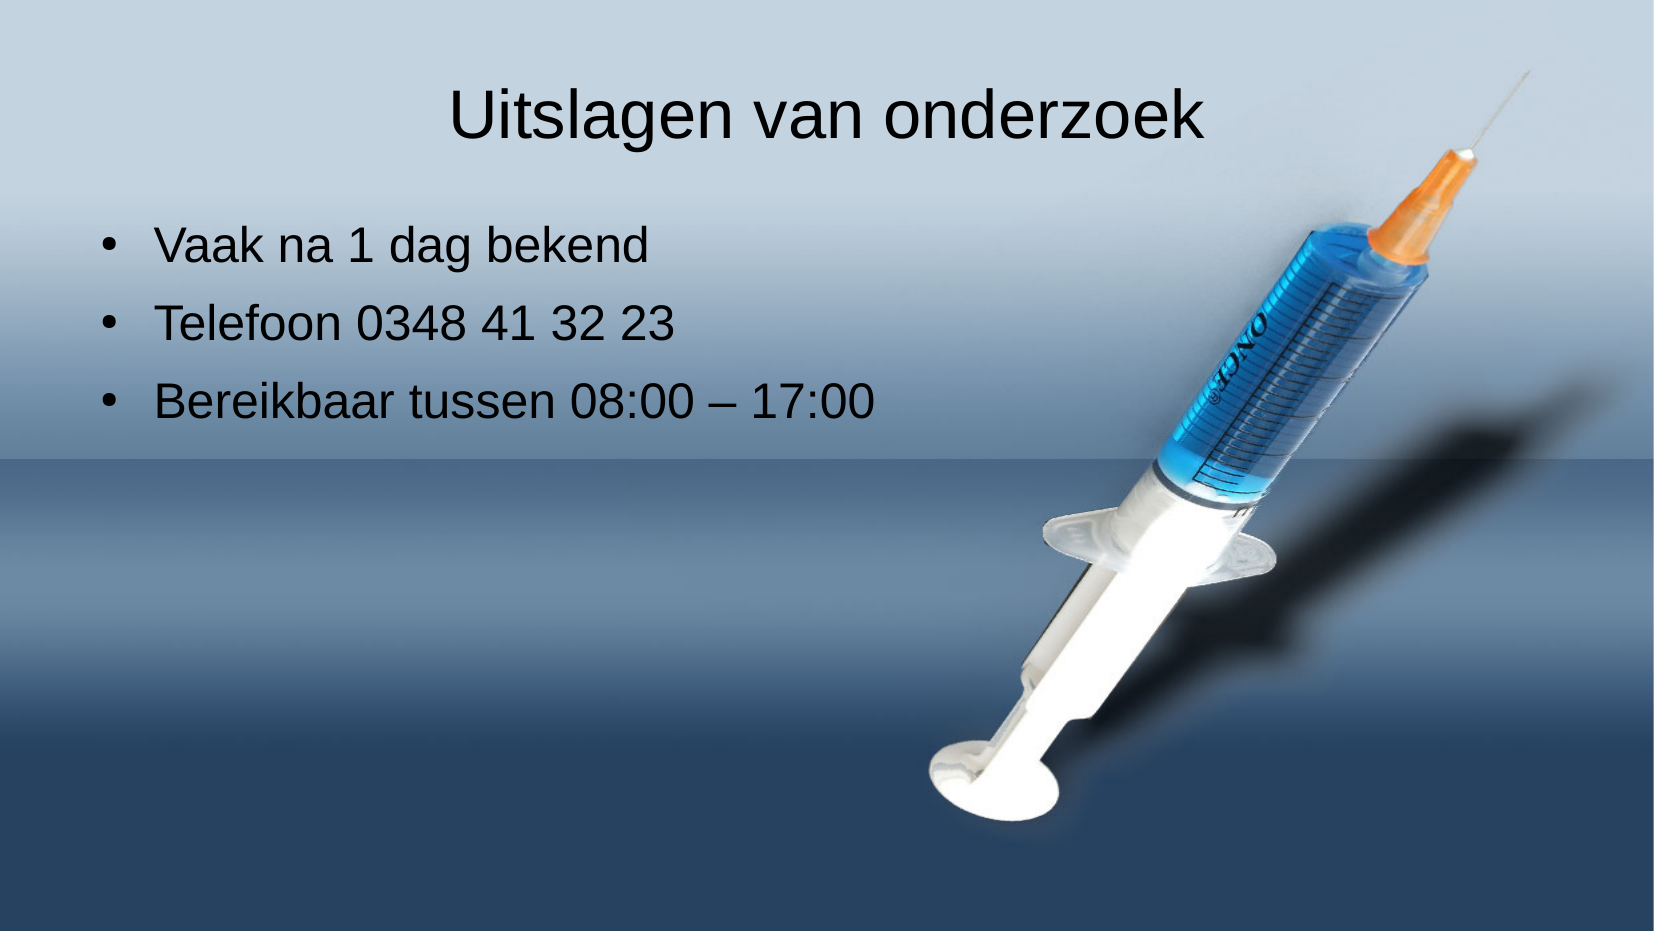

# Uitslagen van onderzoek
Vaak na 1 dag bekend
Telefoon 0348 41 32 23
Bereikbaar tussen 08:00 – 17:00